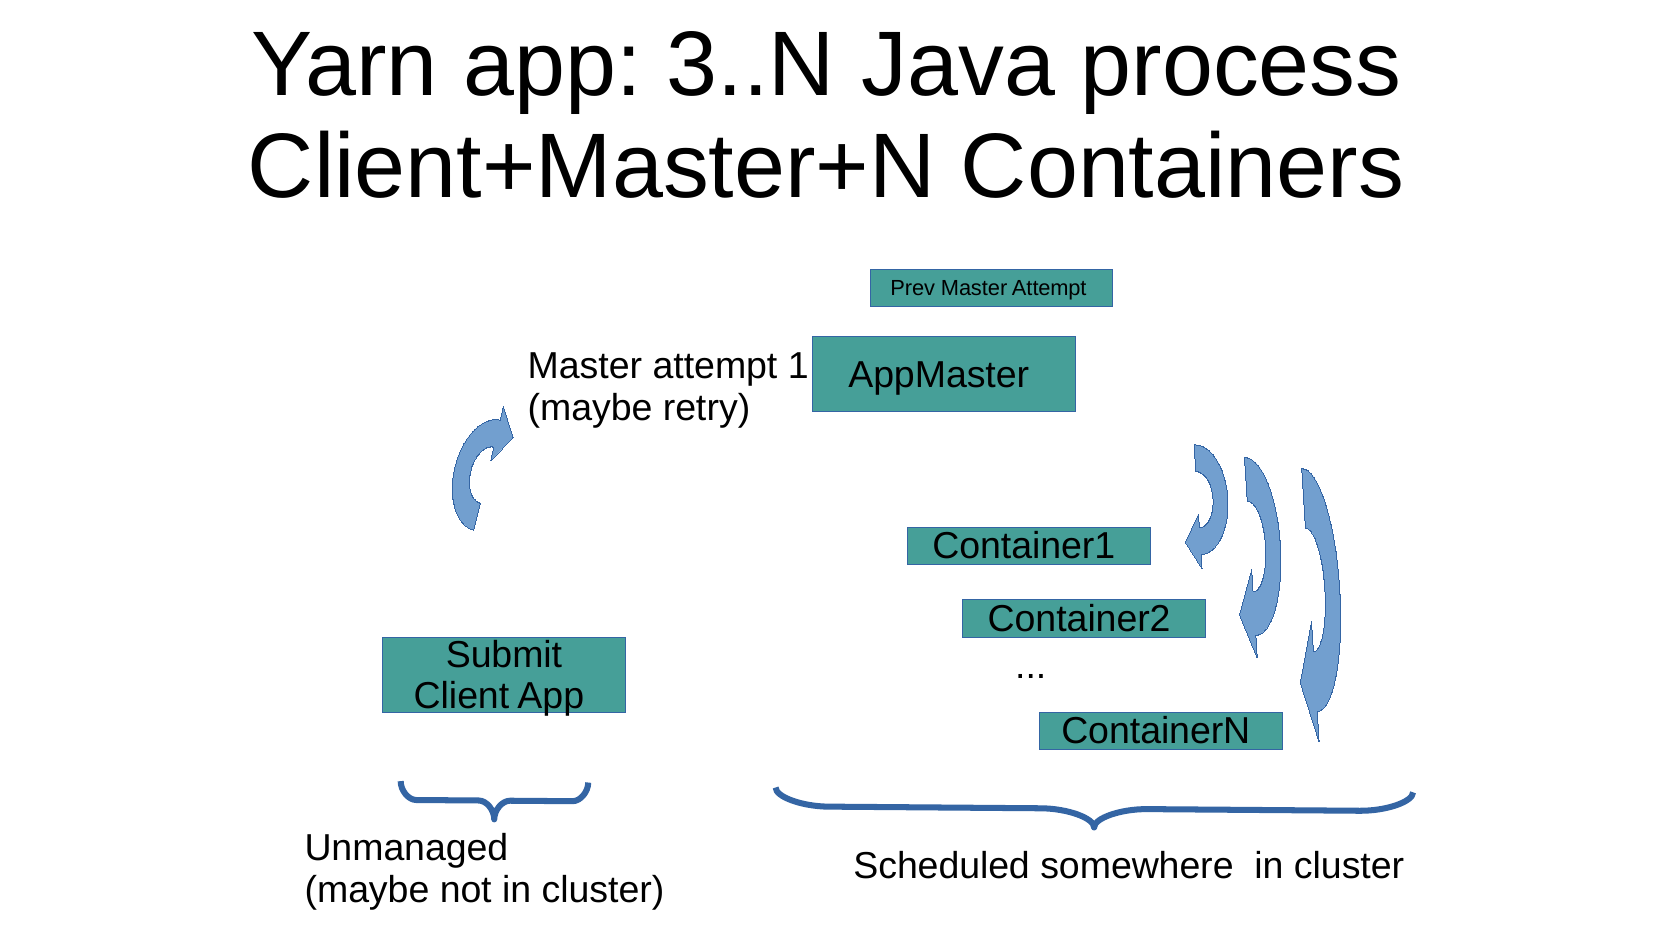

# Yarn app: 3..N Java process Client+Master+N Containers
Prev Master Attempt
AppMaster
Master attempt 1
(maybe retry)
Container1
Container2
Submit Client App
...
ContainerN
Unmanaged
(maybe not in cluster)
Scheduled somewhere in cluster